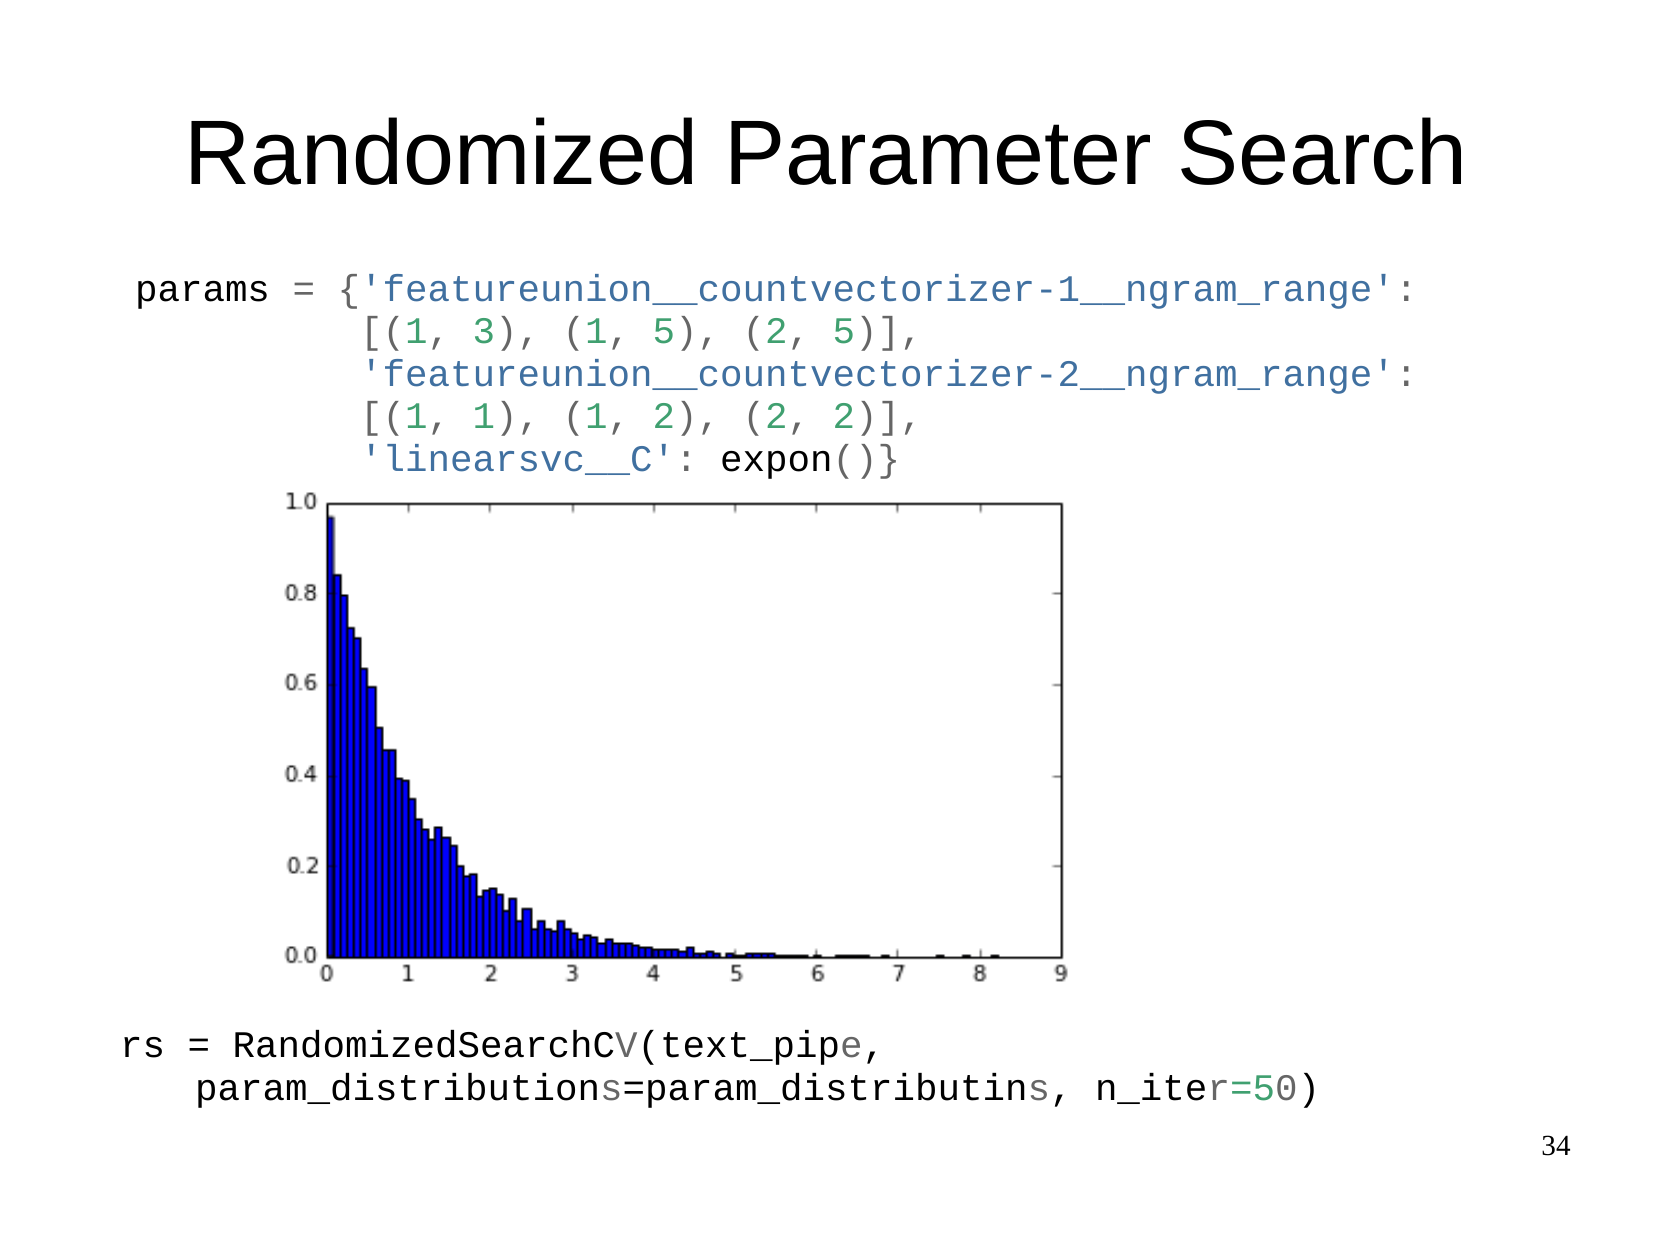

# Randomized Parameter Search
params = {'featureunion__countvectorizer-1__ngram_range':
			[(1, 3), (1, 5), (2, 5)],
 'featureunion__countvectorizer-2__ngram_range':
			[(1, 1), (1, 2), (2, 2)],
 'linearsvc__C': expon()}
rs = RandomizedSearchCV(text_pipe,
	param_distributions=param_distributins, n_iter=50)
34